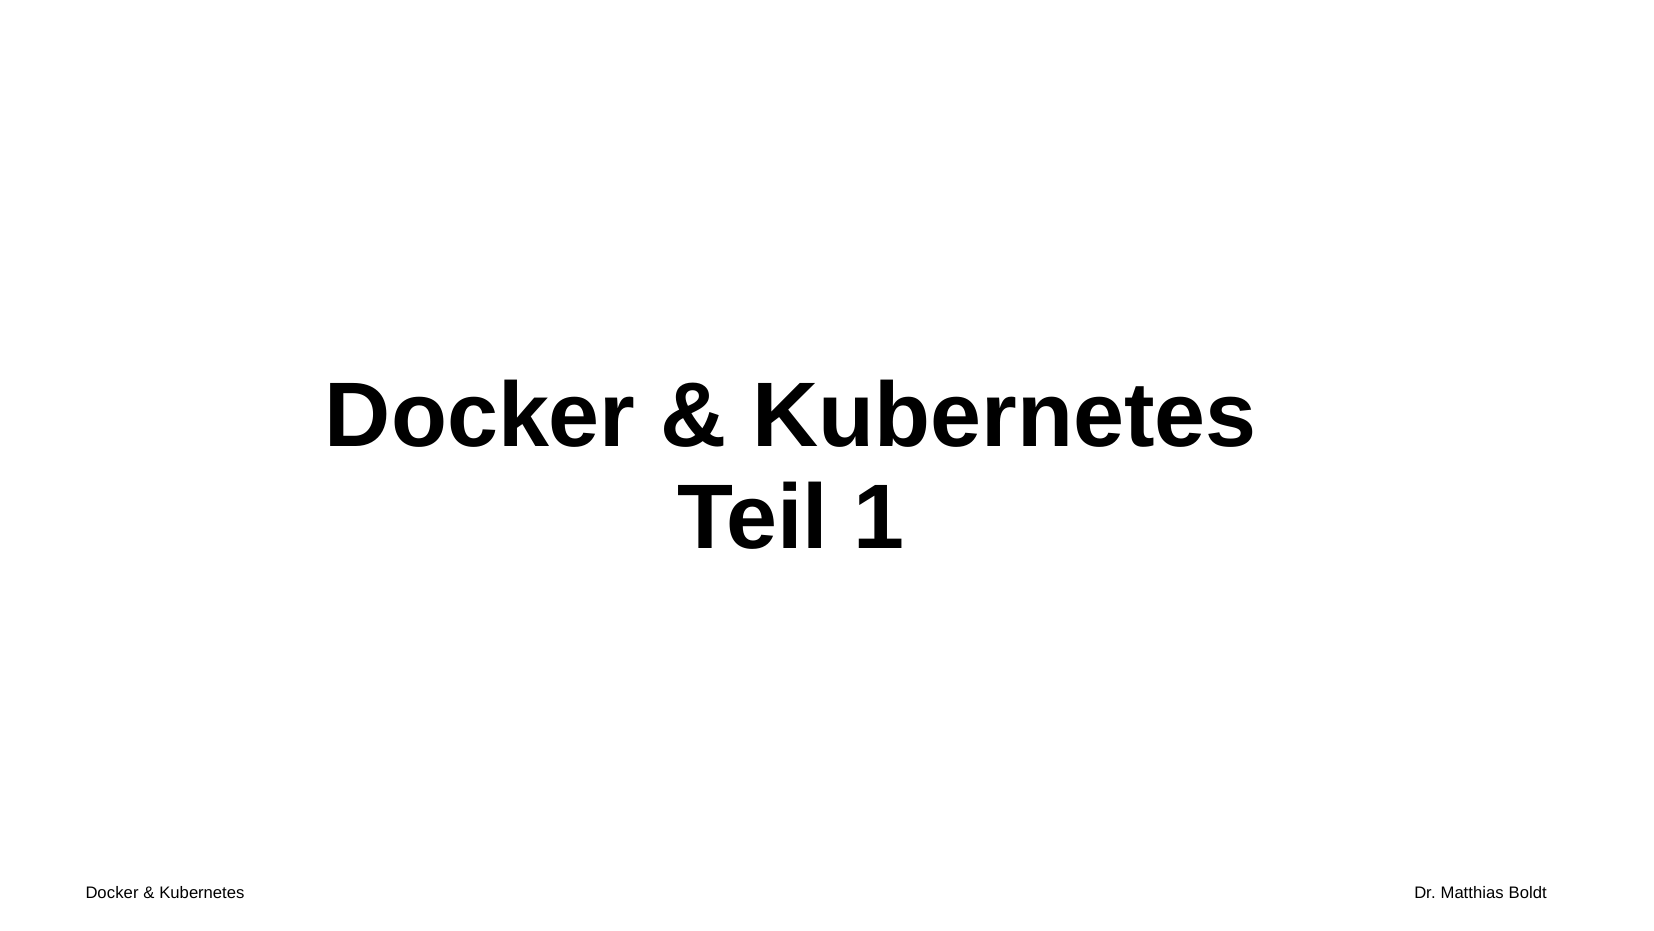

# Docker & Kubernetes Teil 1
Docker & Kubernetes																Dr. Matthias Boldt